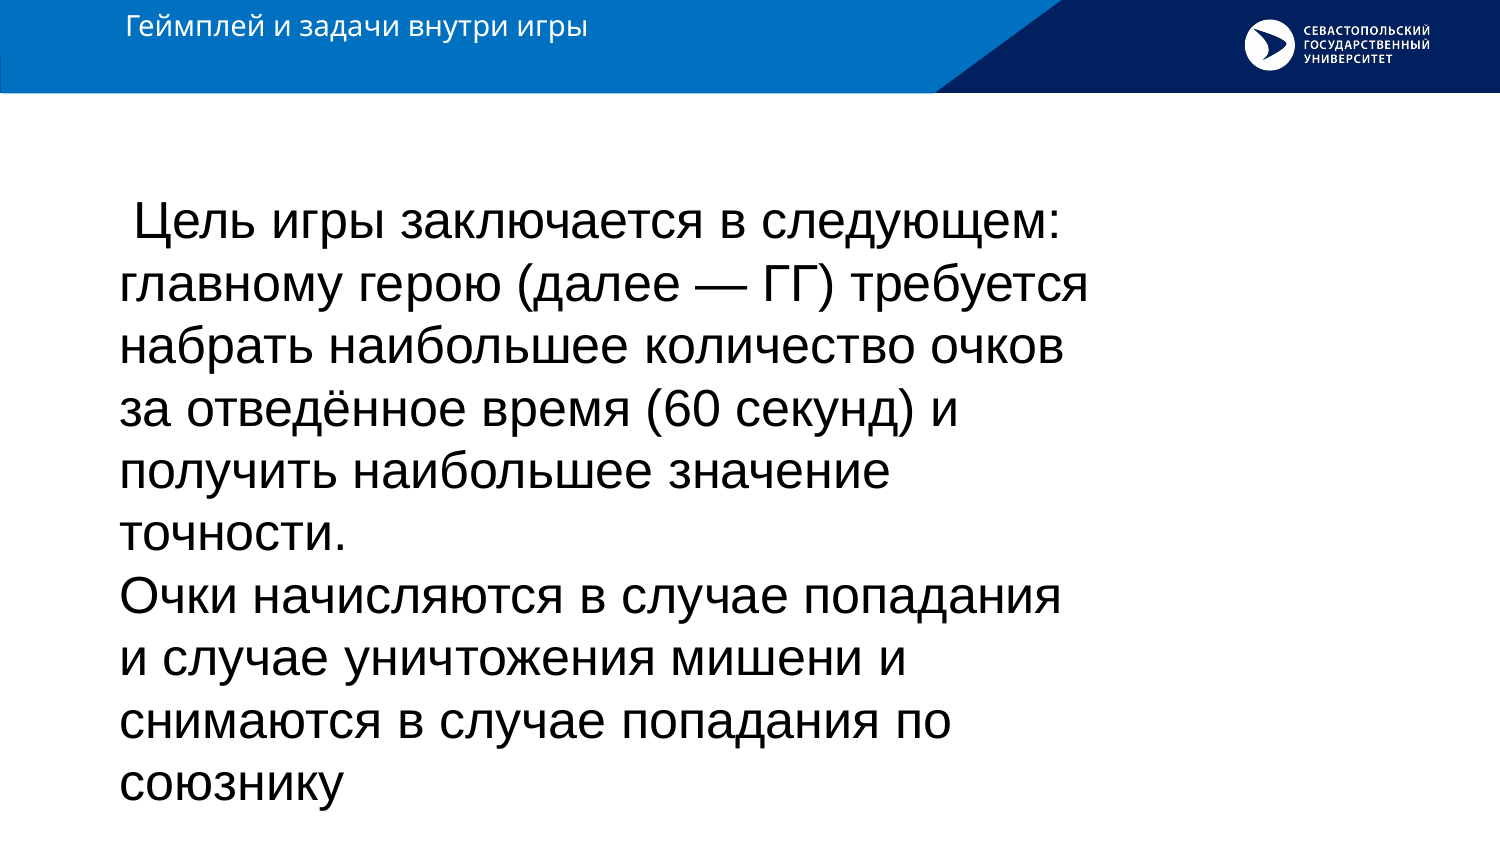

Геймплей и задачи внутри игры
 Цель игры заключается в следующем: главному герою (далее — ГГ) требуется набрать наибольшее количество очков за отведённое время (60 секунд) и получить наибольшее значение точности.
Очки начисляются в случае попадания и случае уничтожения мишени и снимаются в случае попадания по союзнику